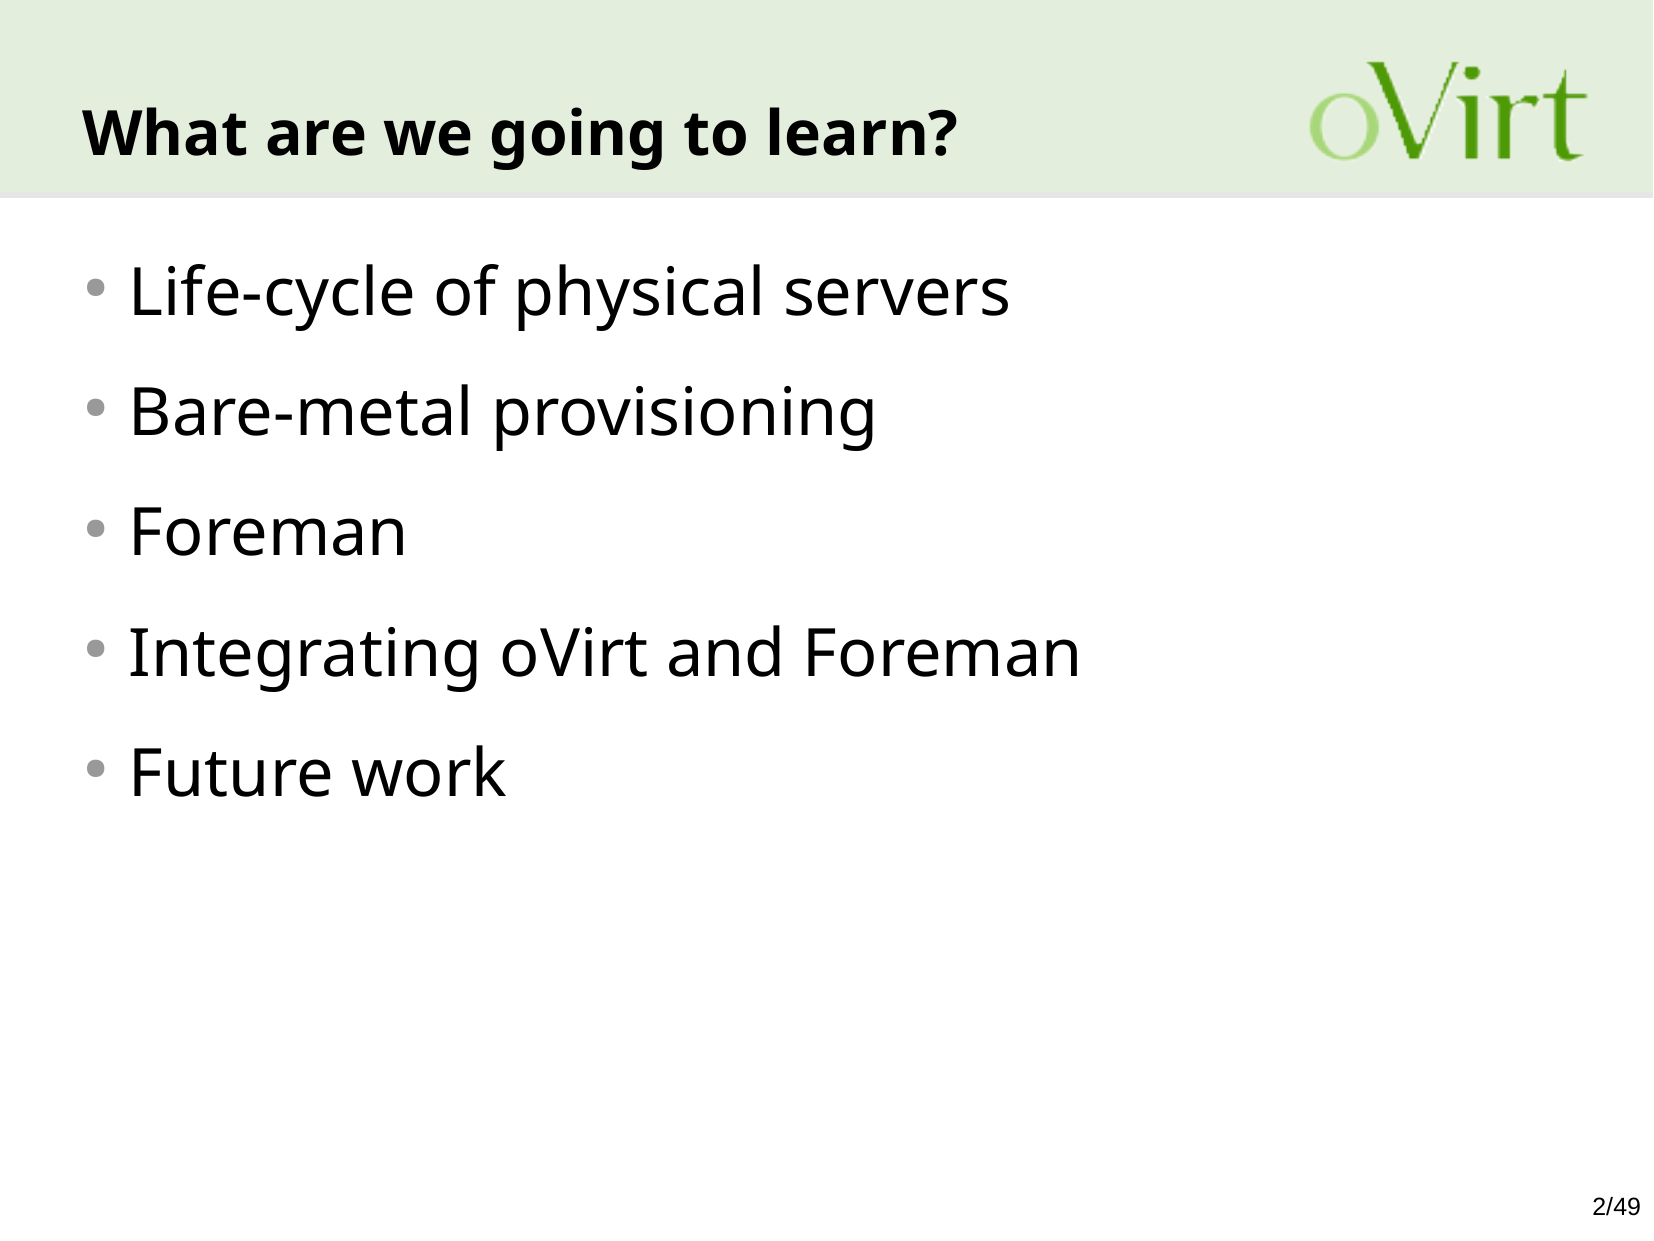

# What are we going to learn?
Life-cycle of physical servers
Bare-metal provisioning
Foreman
Integrating oVirt and Foreman
Future work